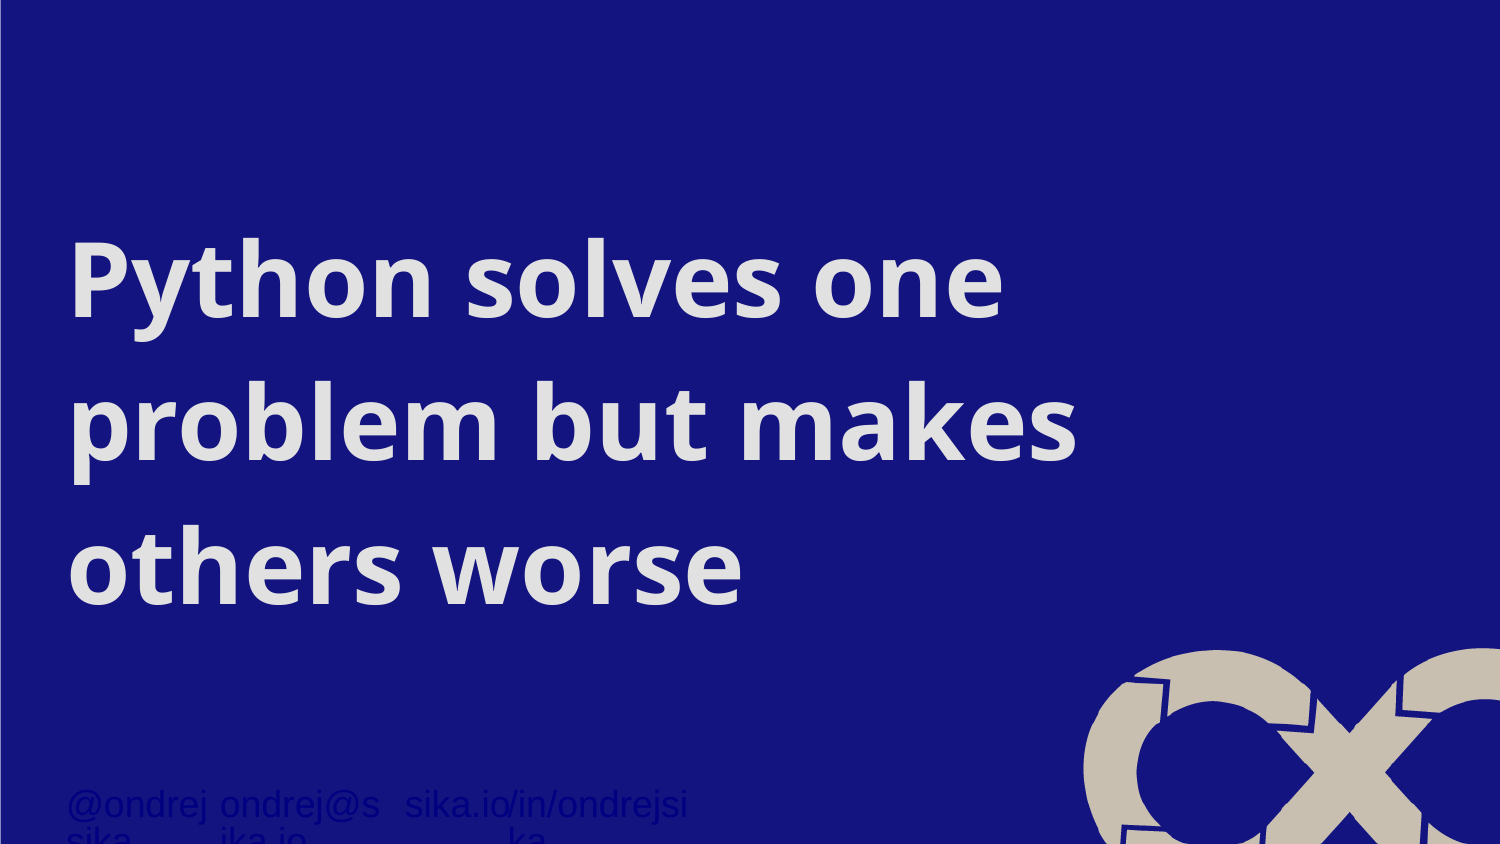

#
Python solves one problem but makes others worse